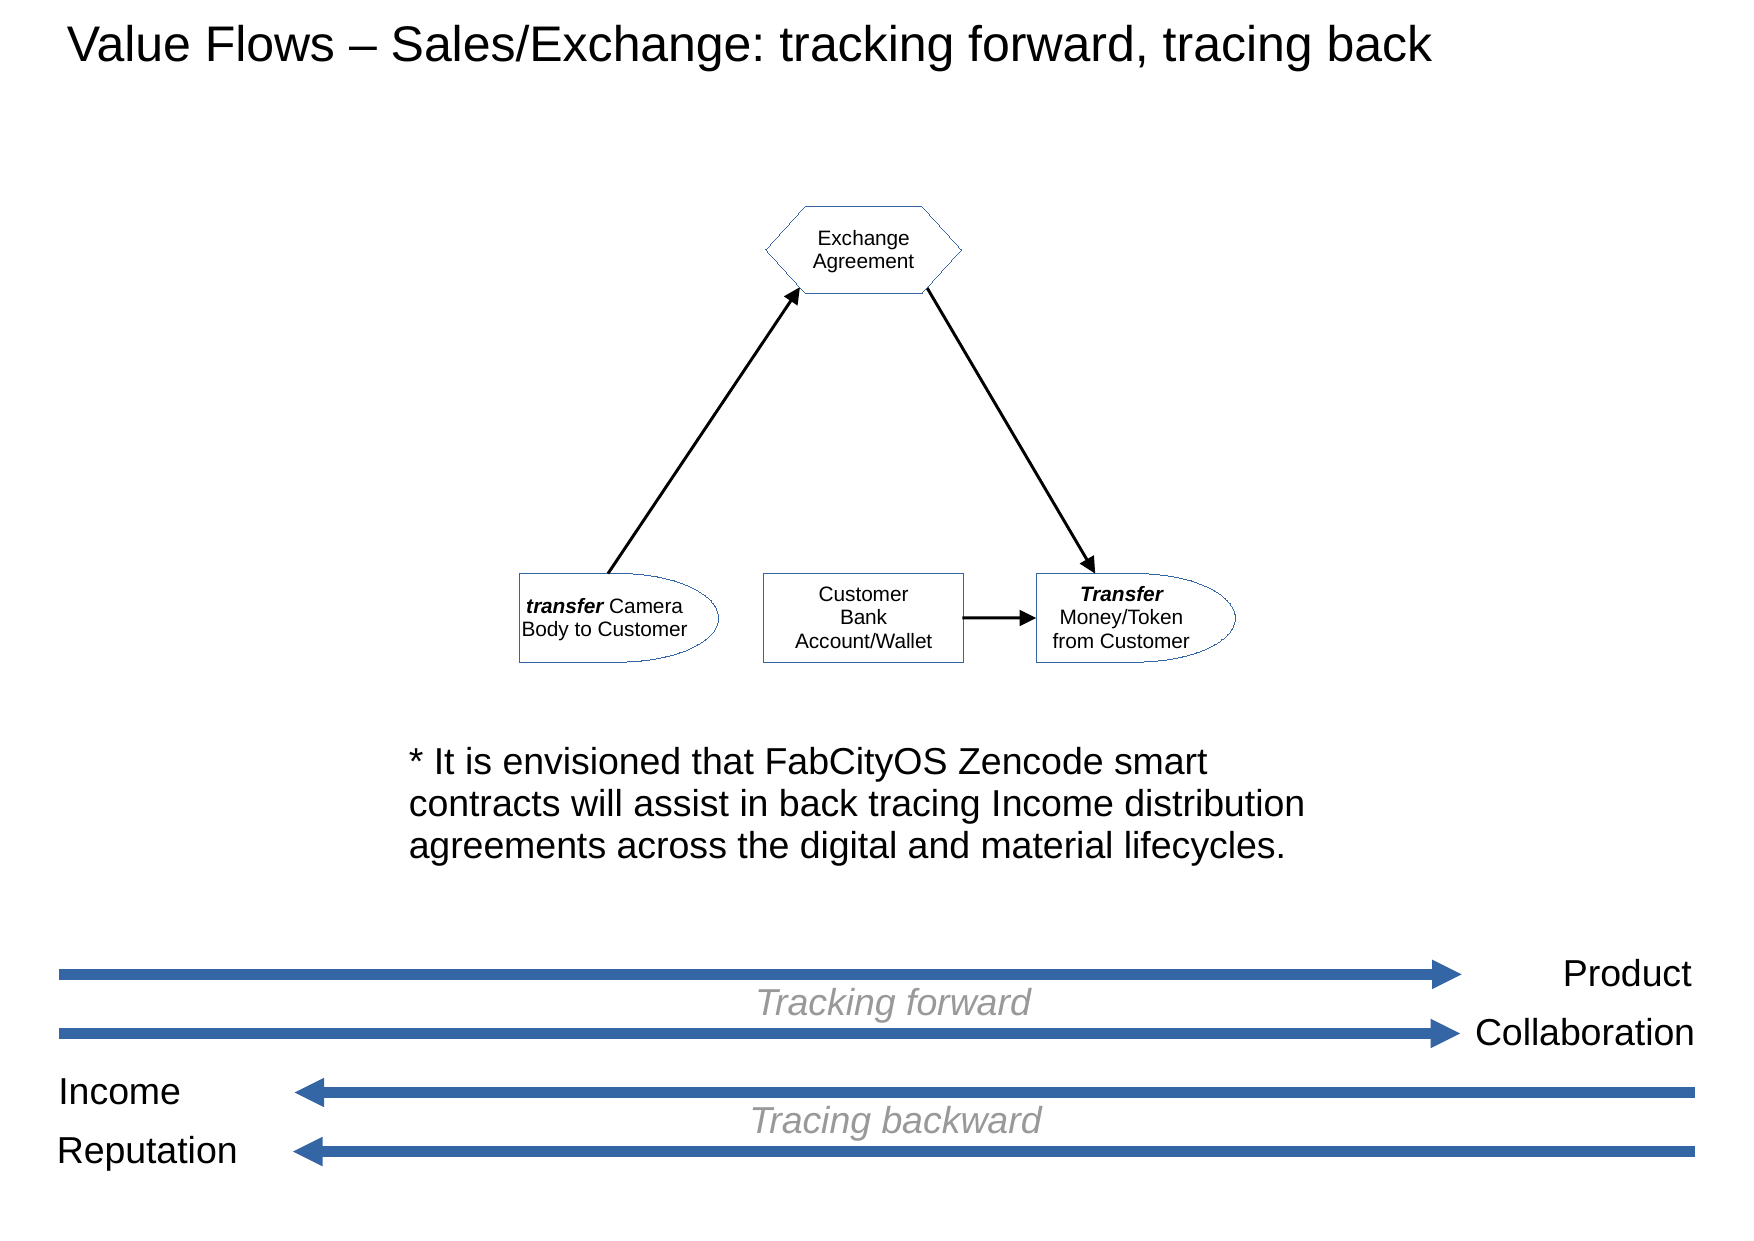

Value Flows – Sales/Exchange: tracking forward, tracing back
Exchange
Agreement
transfer Camera
Body to Customer
Customer
Bank
Account/Wallet
Transfer
Money/Token
from Customer
* It is envisioned that FabCityOS Zencode smart contracts will assist in back tracing Income distribution agreements across the digital and material lifecycles.
Product
Tracking forward
Collaboration
Income
Tracing backward
Reputation